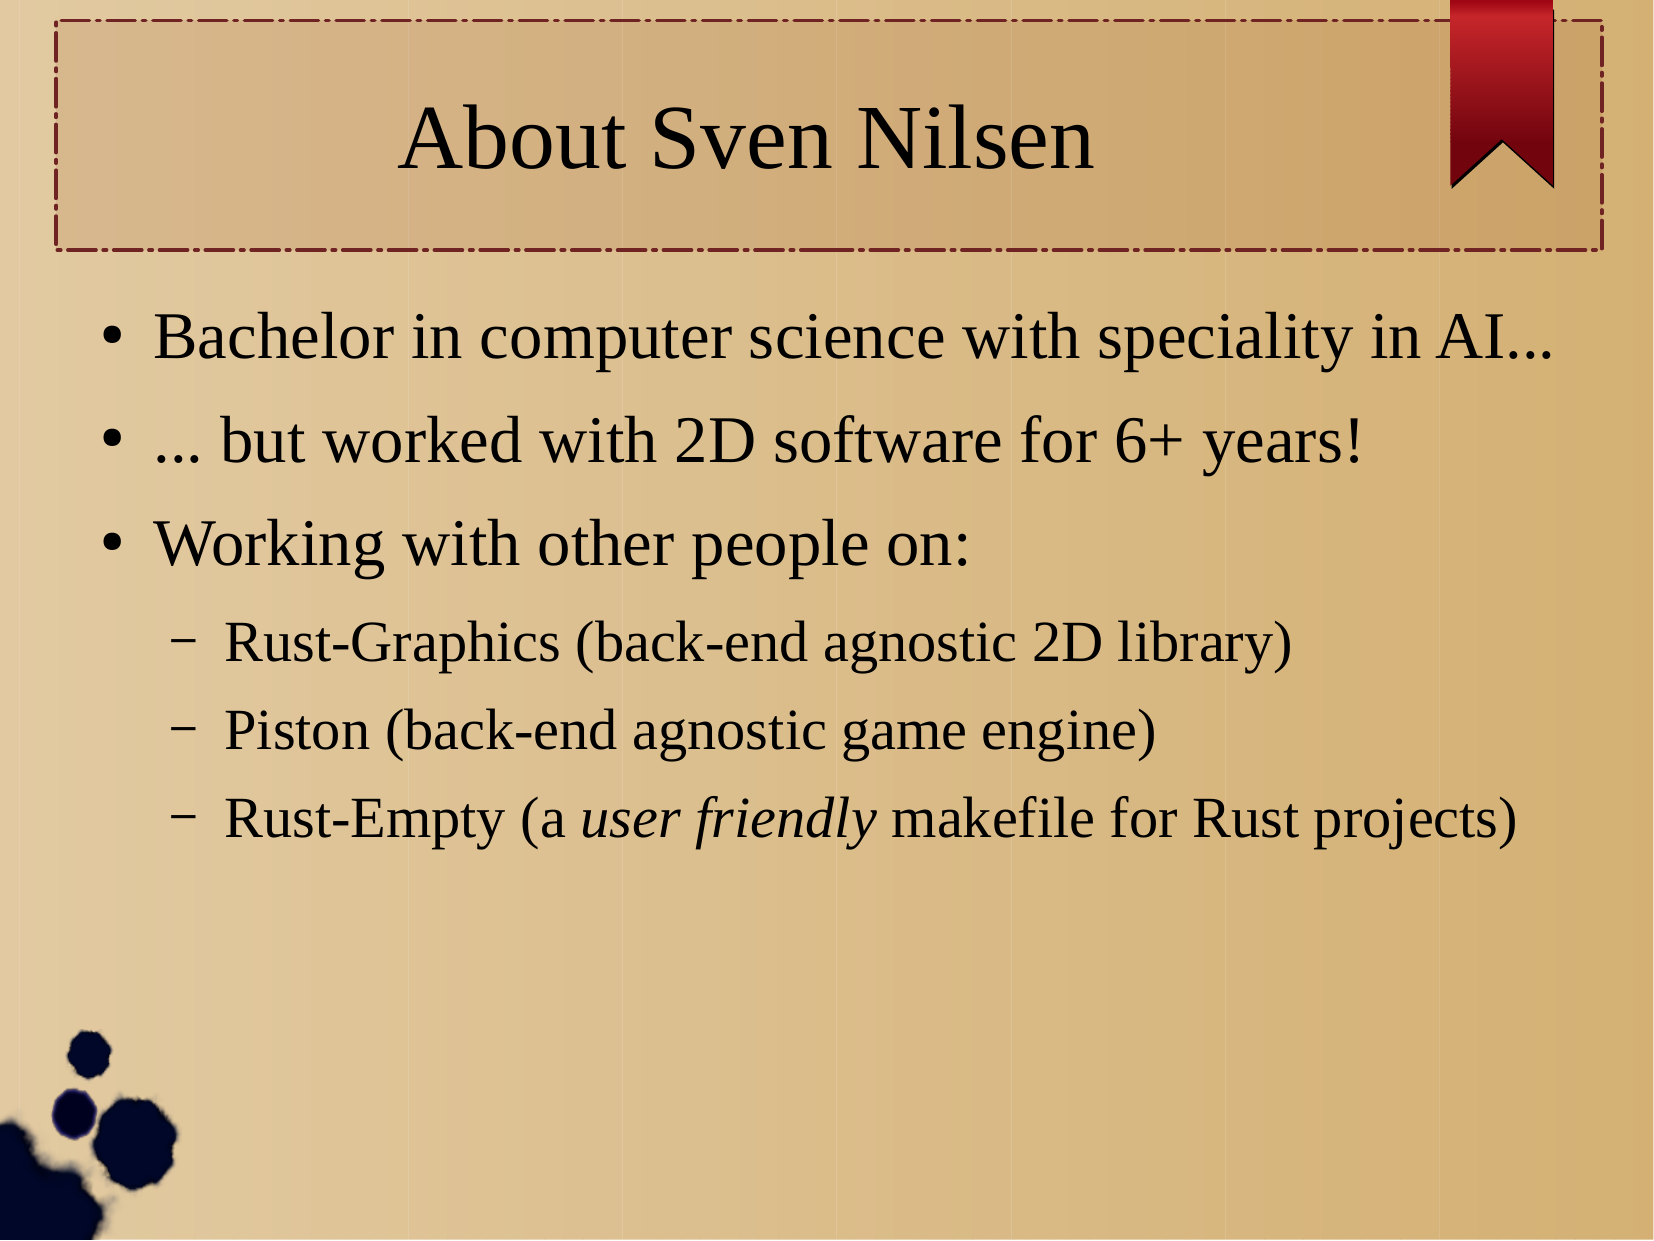

# About Sven Nilsen
Bachelor in computer science with speciality in AI...
... but worked with 2D software for 6+ years!
Working with other people on:
Rust-Graphics (back-end agnostic 2D library)
Piston (back-end agnostic game engine)
Rust-Empty (a user friendly makefile for Rust projects)